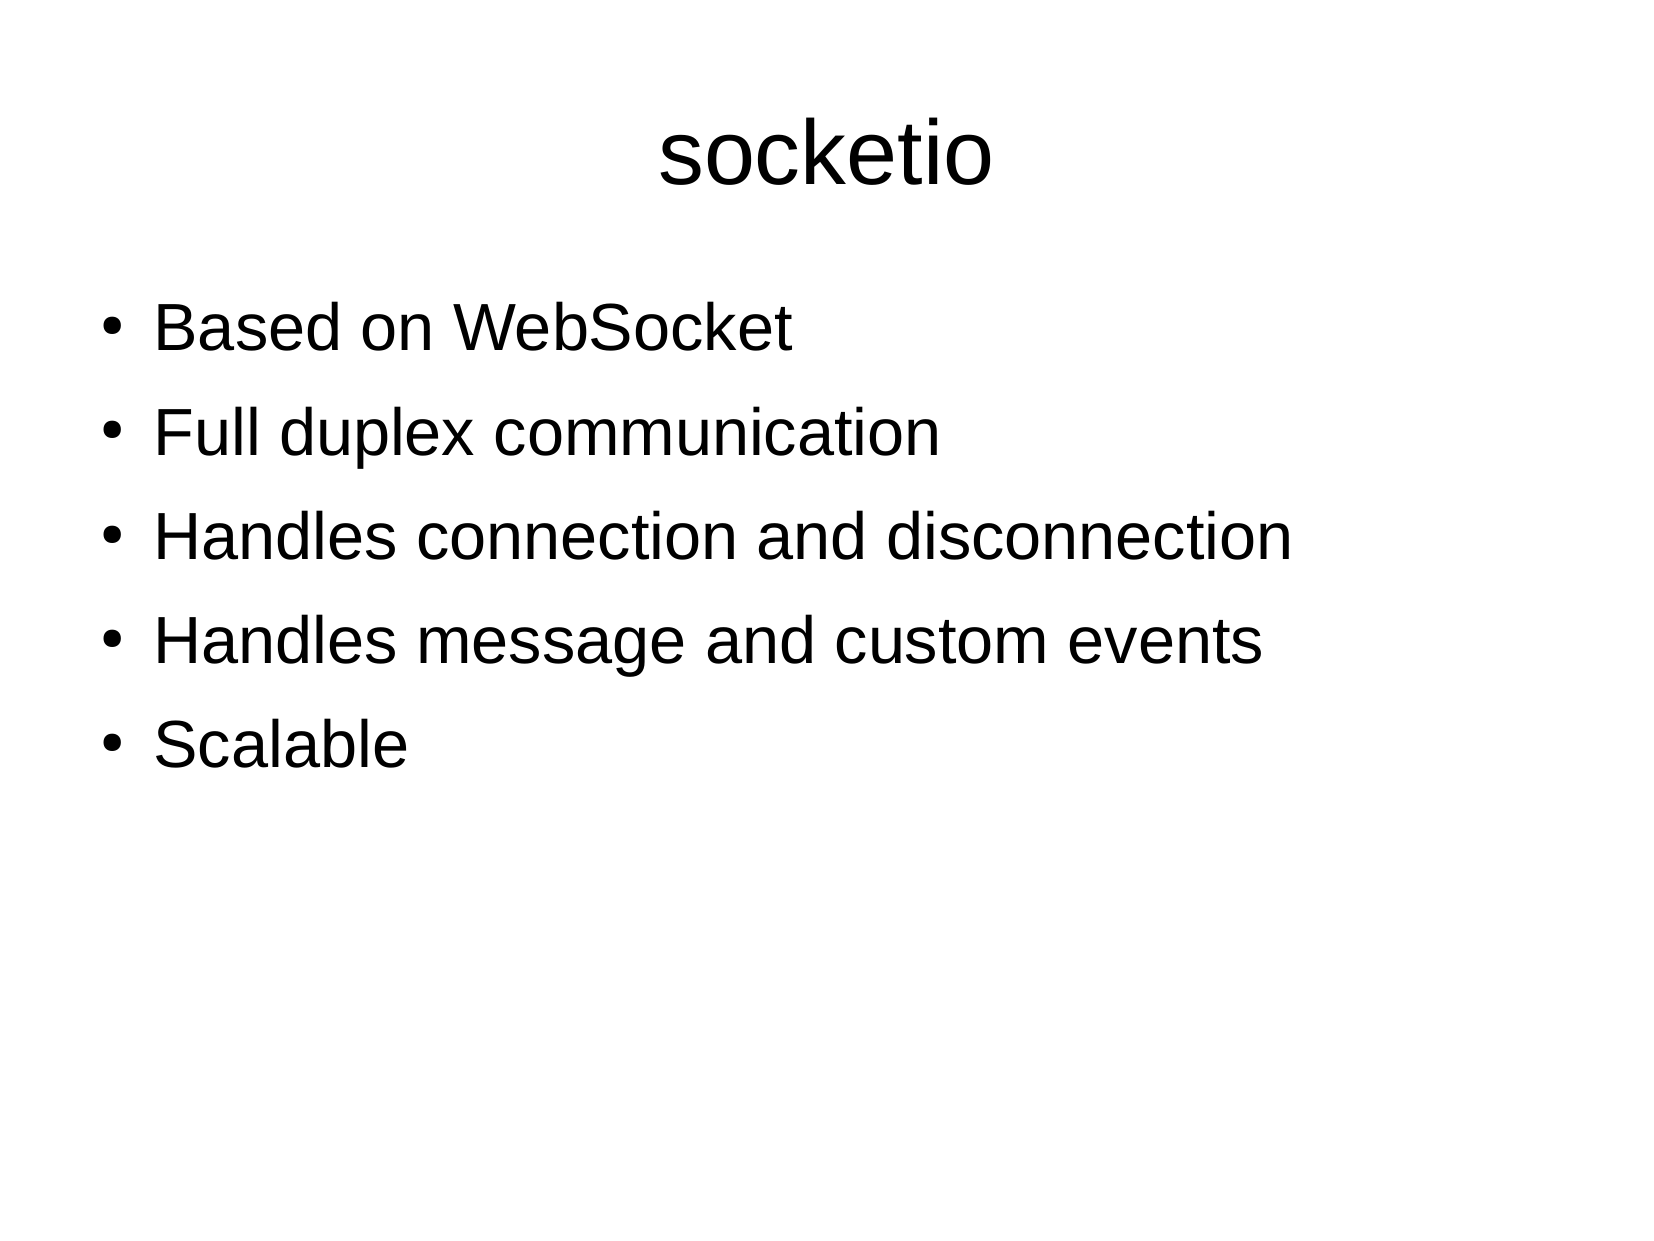

# socketio
Based on WebSocket
Full duplex communication
Handles connection and disconnection
Handles message and custom events
Scalable